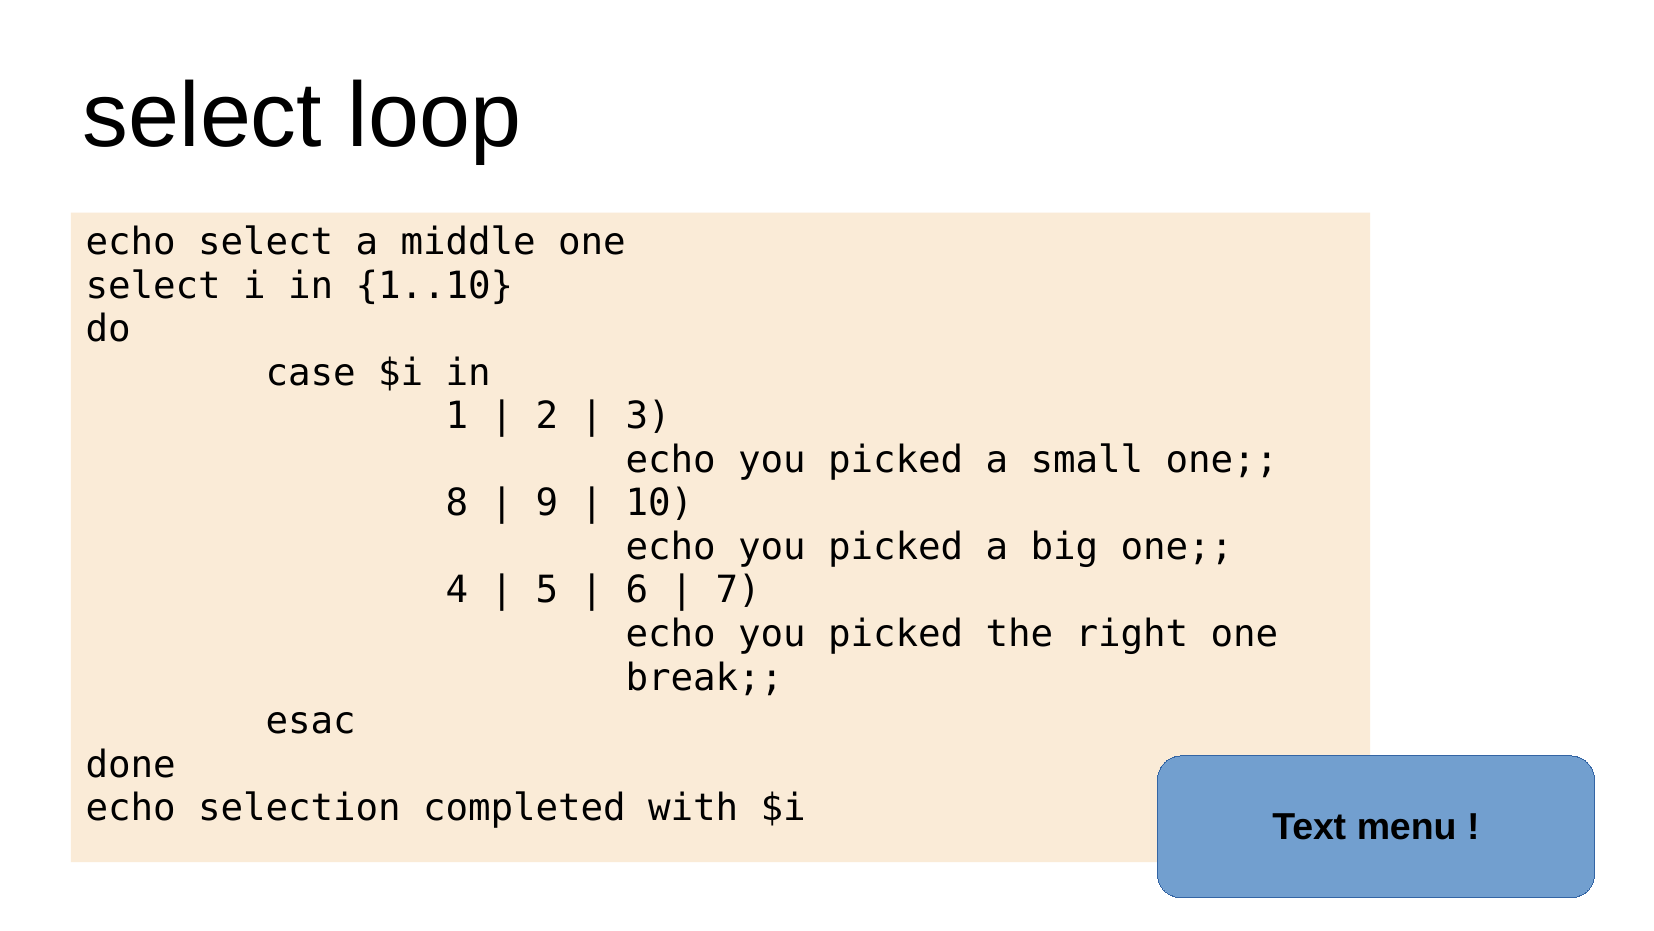

# select loop
echo select a middle one
select i in {1..10}
do
 case $i in
 1 | 2 | 3)
 echo you picked a small one;;
 8 | 9 | 10)
 echo you picked a big one;;
 4 | 5 | 6 | 7)
 echo you picked the right one
 break;;
 esac
done
echo selection completed with $i
Text menu !